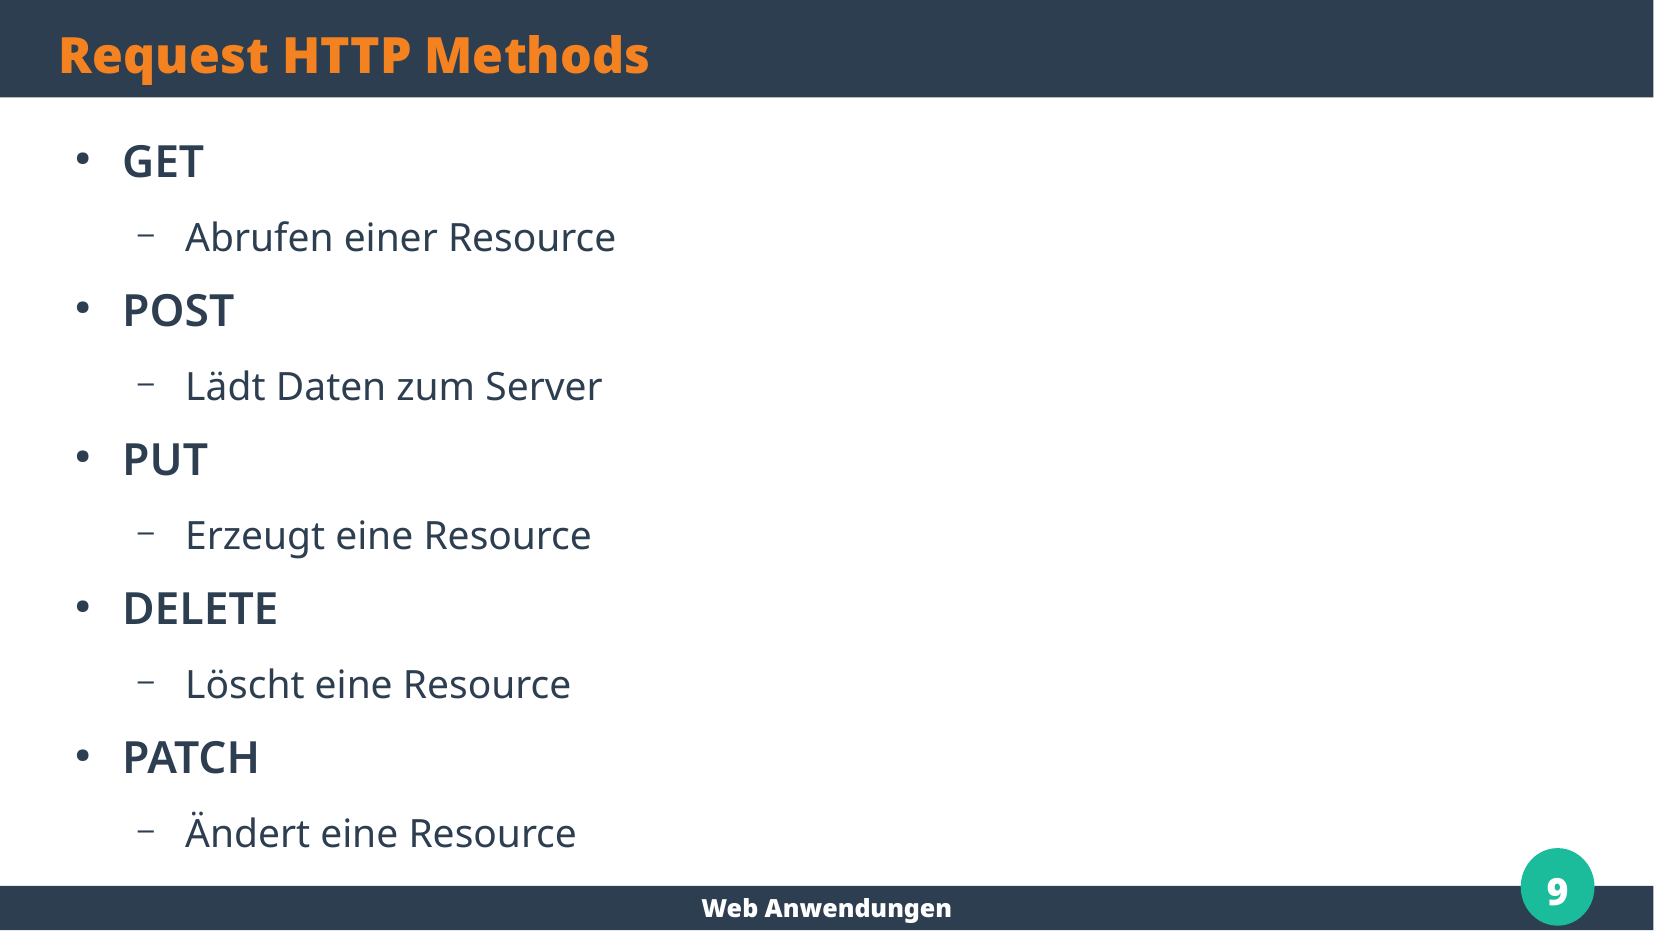

# Request HTTP Methods
GET
Abrufen einer Resource
POST
Lädt Daten zum Server
PUT
Erzeugt eine Resource
DELETE
Löscht eine Resource
PATCH
Ändert eine Resource
9